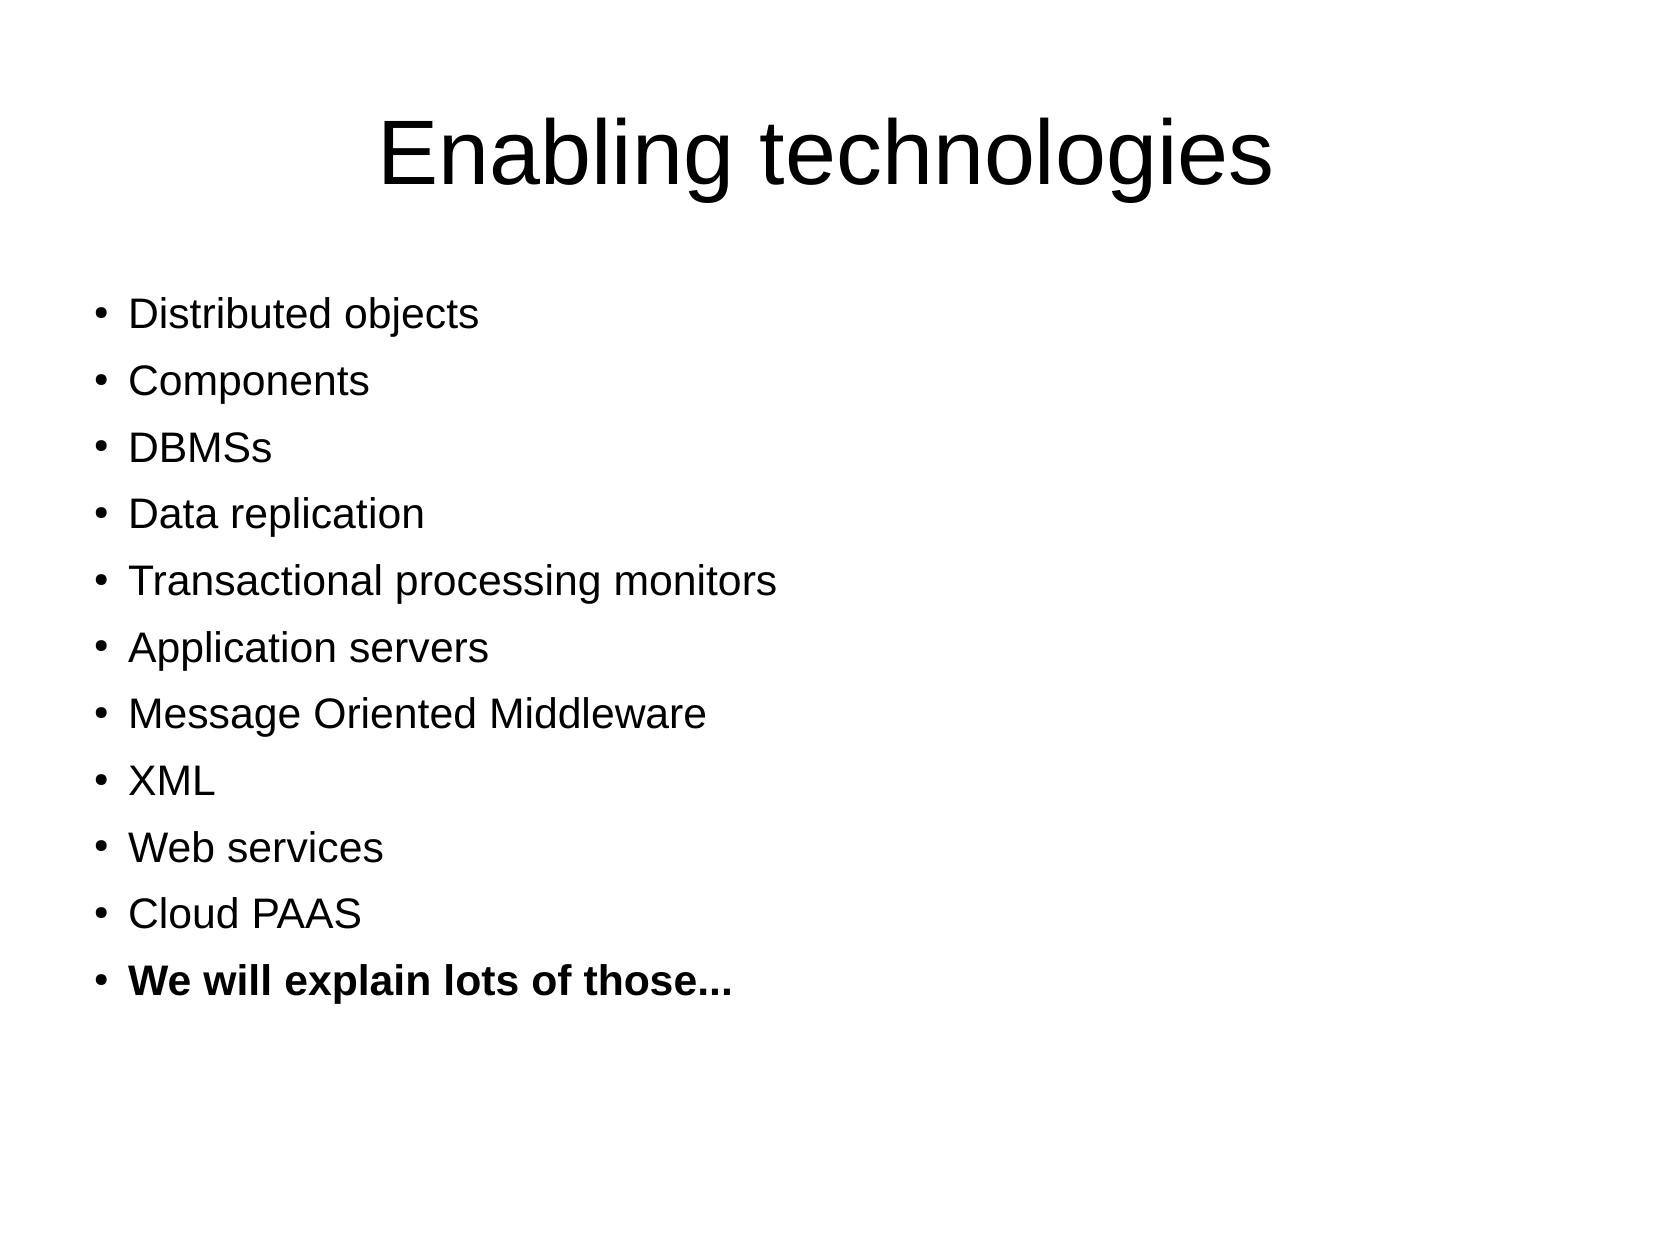

# Enabling technologies
Distributed objects
Components
DBMSs
Data replication
Transactional processing monitors
Application servers
Message Oriented Middleware
XML
Web services
Cloud PAAS
We will explain lots of those...